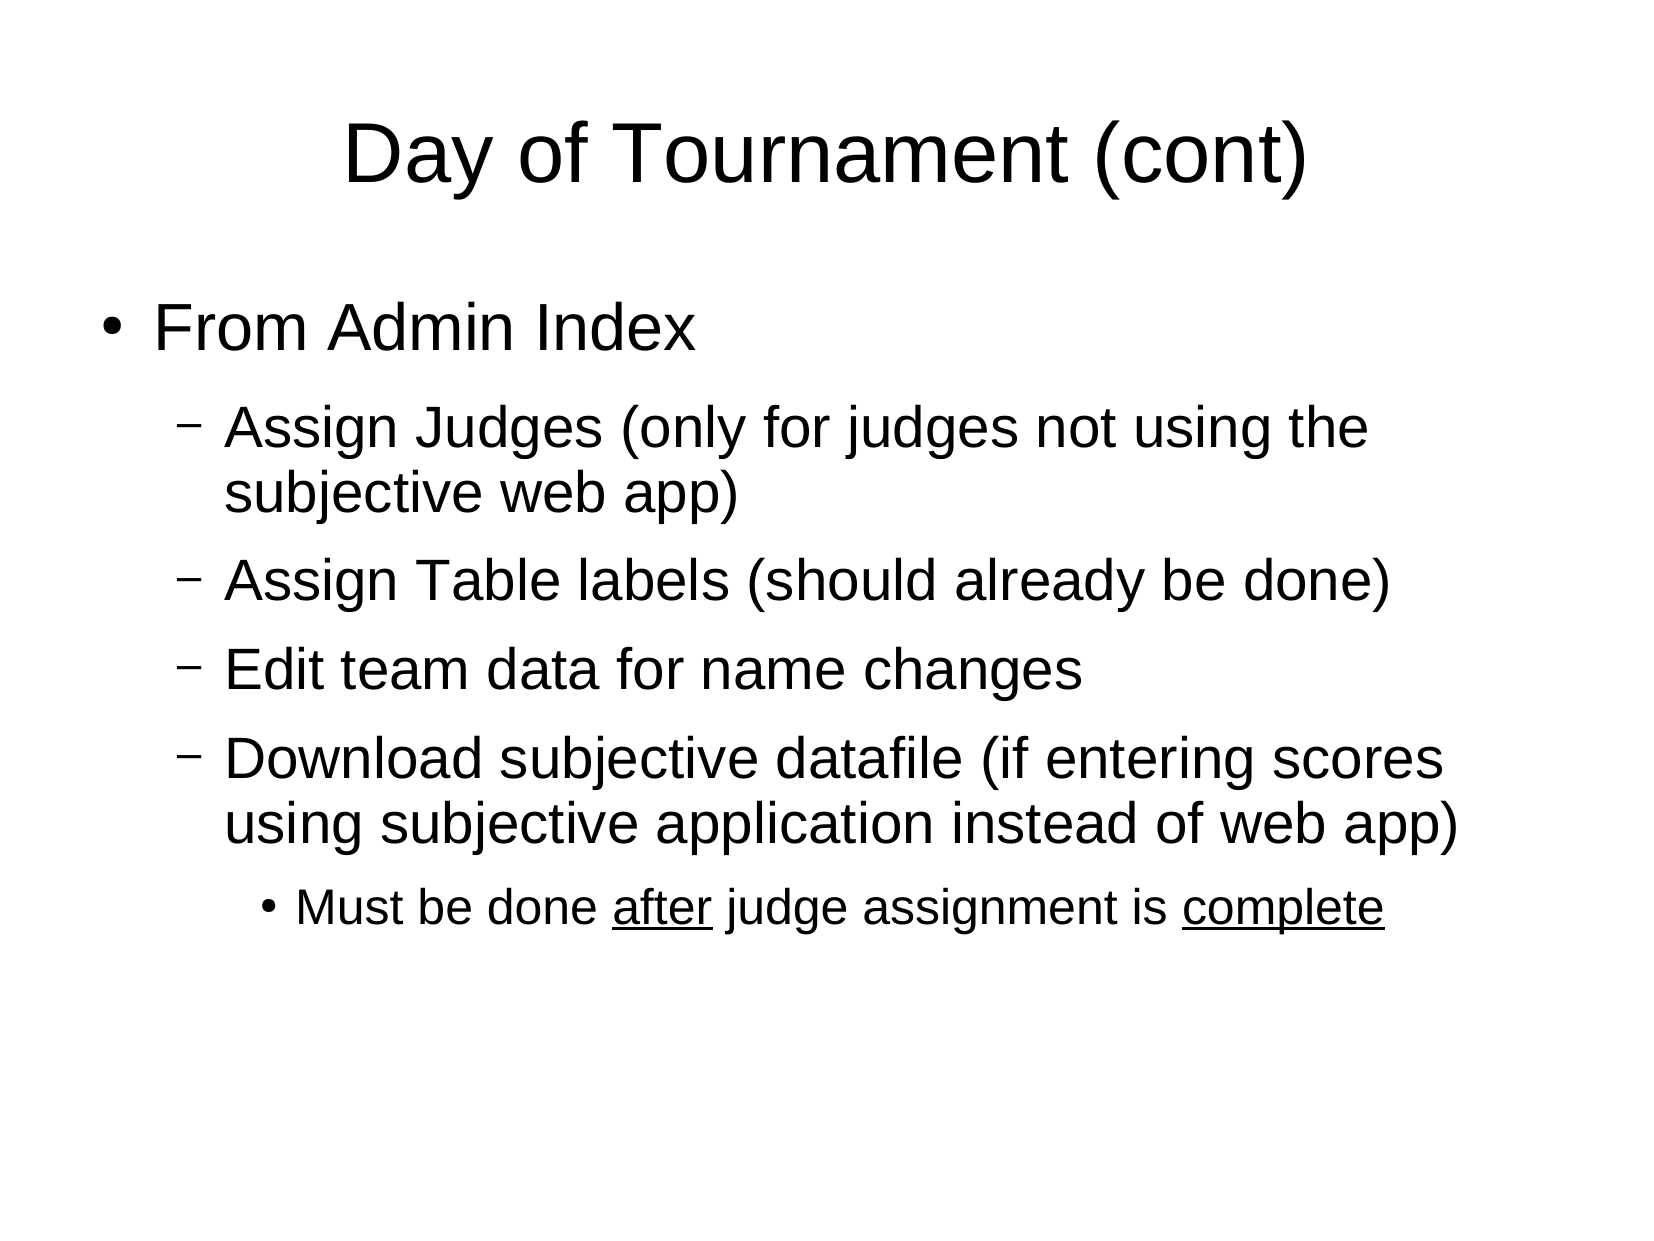

# Day of Tournament (cont)
From Admin Index
Assign Judges (only for judges not using the subjective web app)
Assign Table labels (should already be done)
Edit team data for name changes
Download subjective datafile (if entering scores using subjective application instead of web app)
Must be done after judge assignment is complete